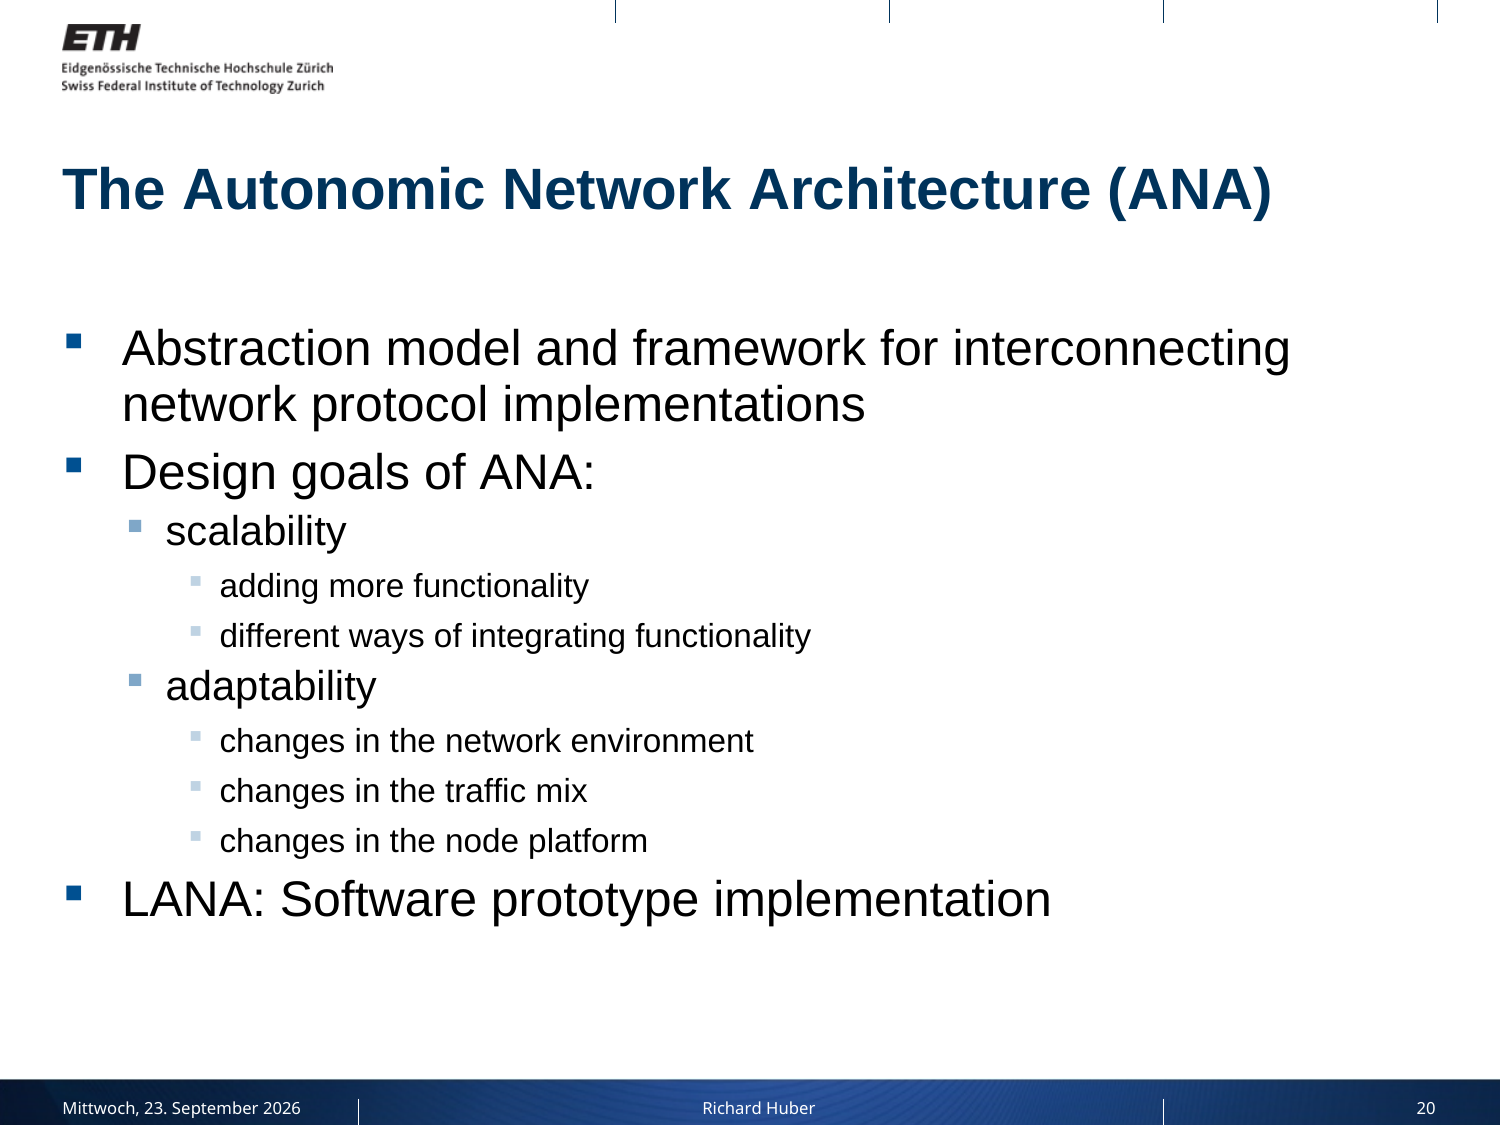

# The Autonomic Network Architecture (ANA)
Abstraction model and framework for interconnecting network protocol implementations
Design goals of ANA:
scalability
adding more functionality
different ways of integrating functionality
adaptability
changes in the network environment
changes in the traffic mix
changes in the node platform
LANA: Software prototype implementation
20